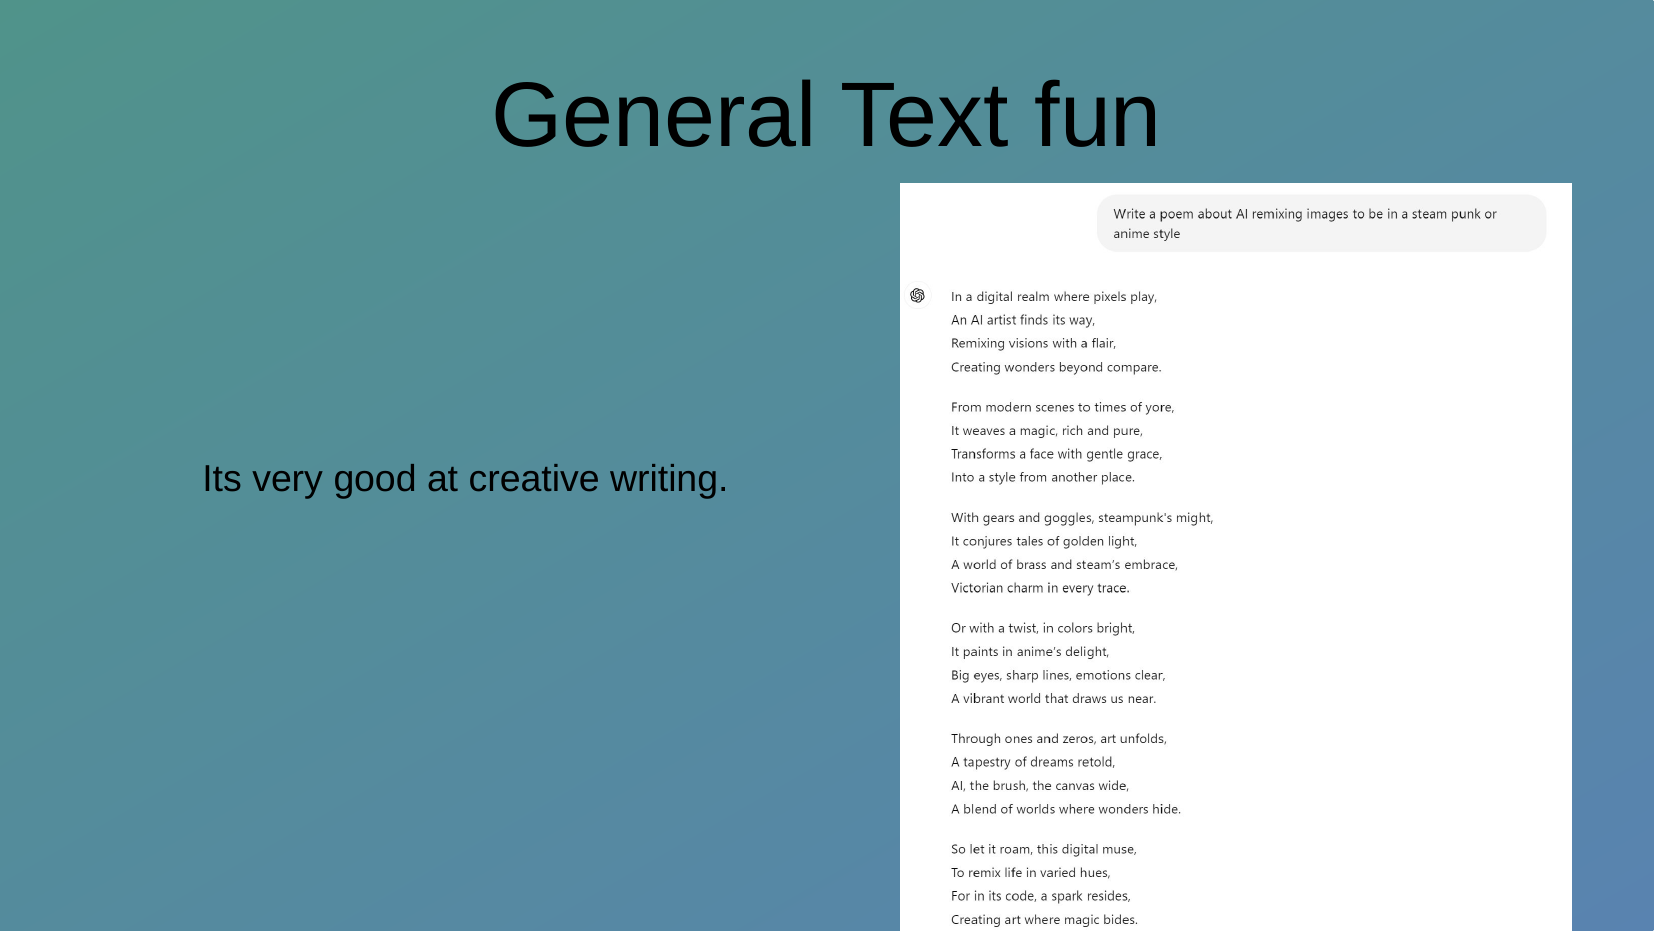

# General Text fun
Its very good at creative writing.